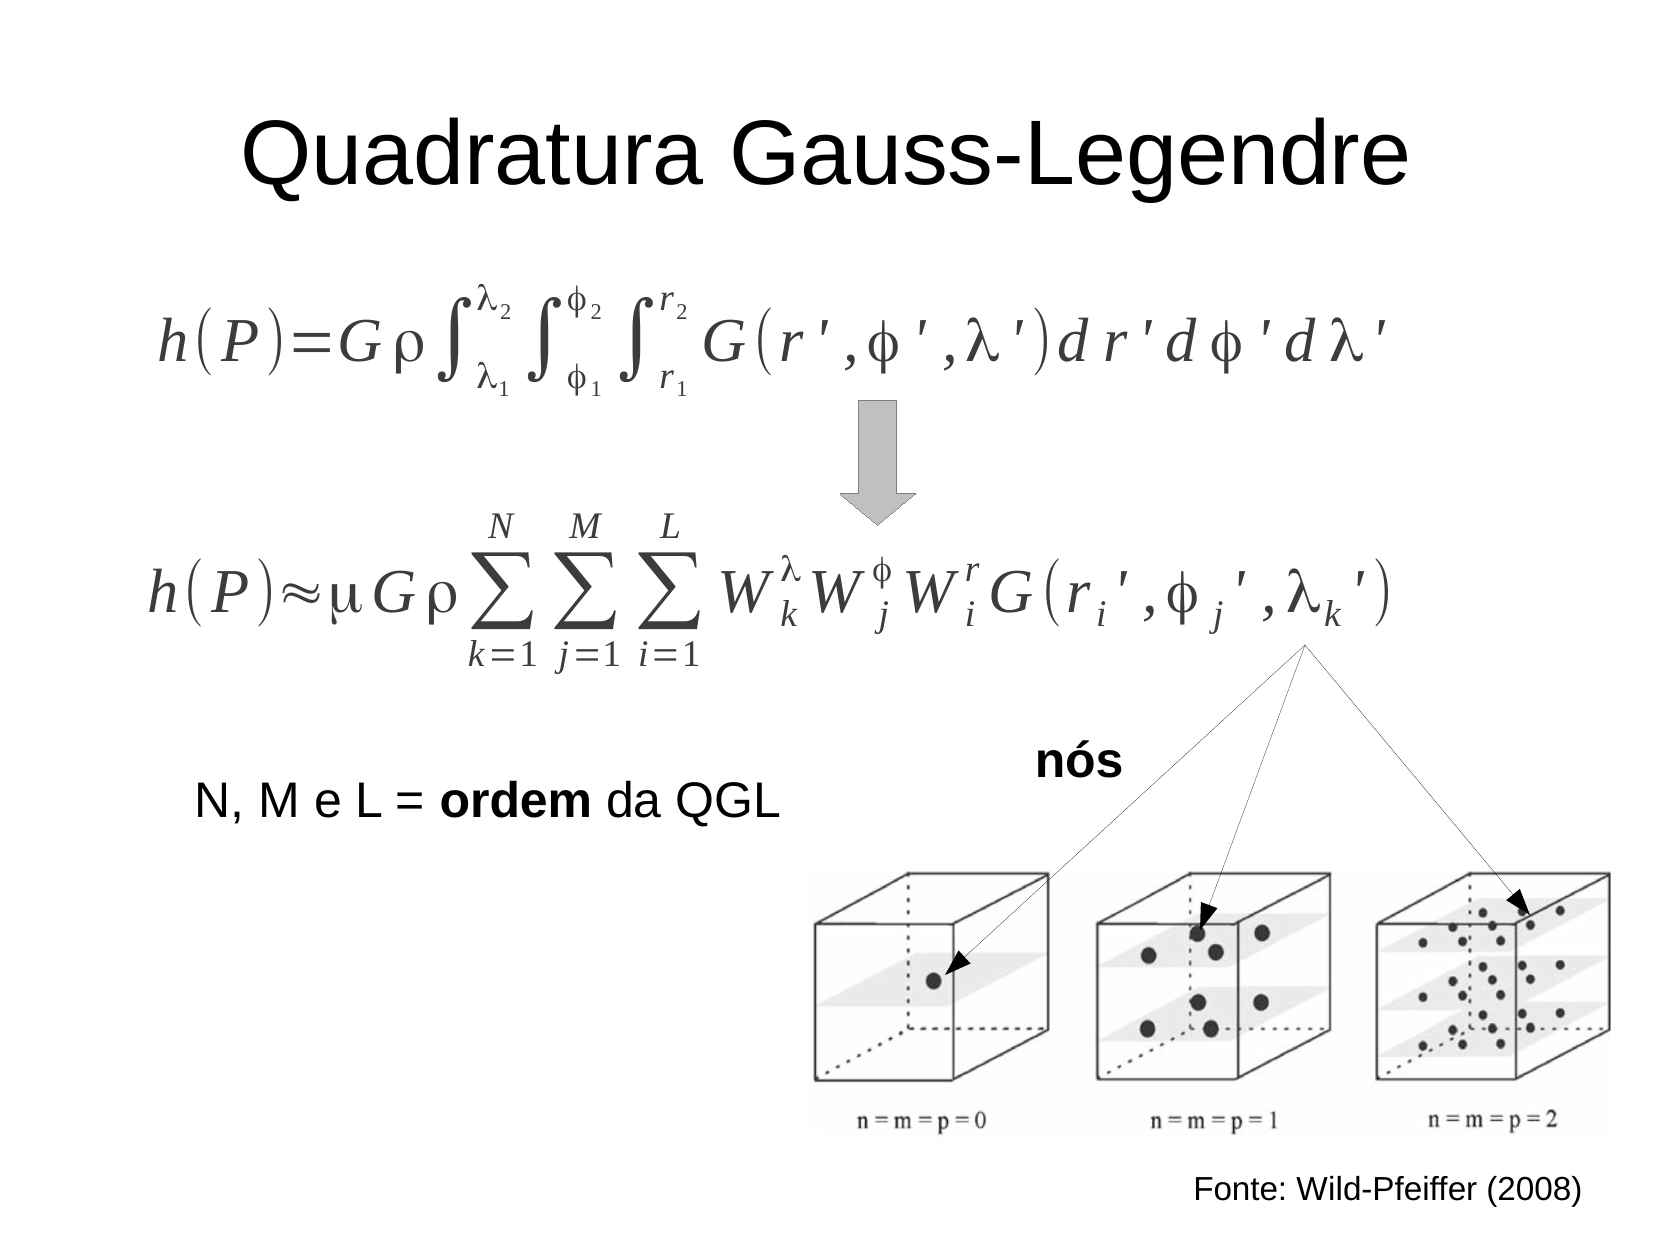

# Quadratura Gauss-Legendre
nós
N, M e L = ordem da QGL
Fonte: Wild-Pfeiffer (2008)